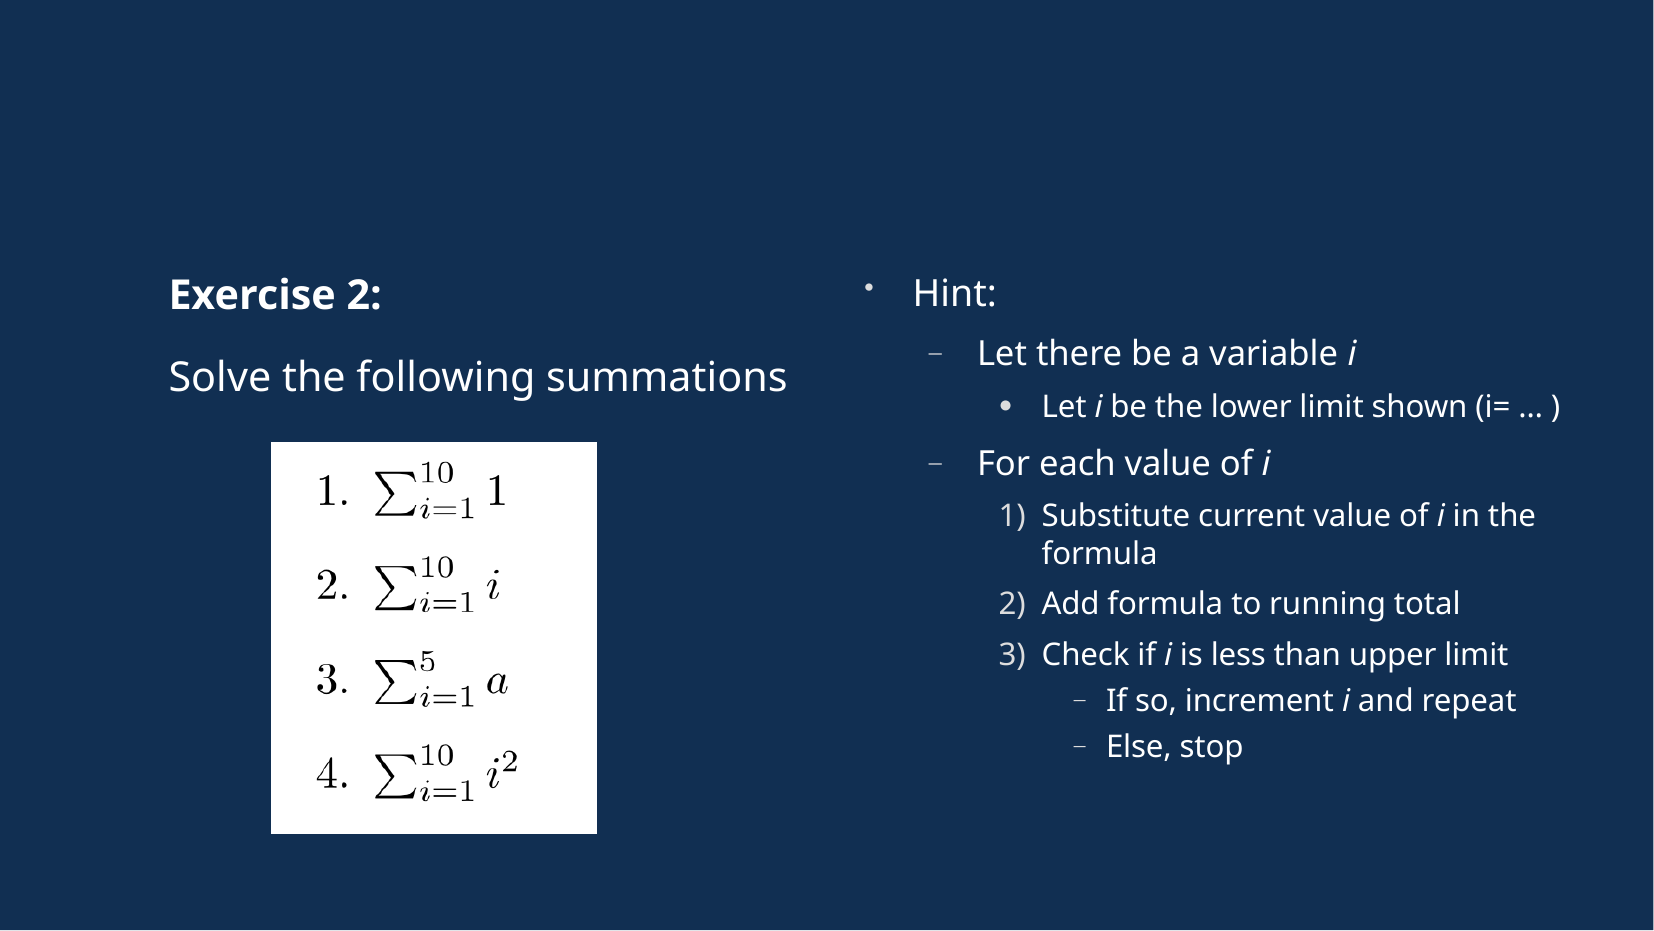

# Exercise 2:
Solve the following summations
Hint:
Let there be a variable i
Let i be the lower limit shown (i= … )
For each value of i
Substitute current value of i in the formula
Add formula to running total
Check if i is less than upper limit
If so, increment i and repeat
Else, stop